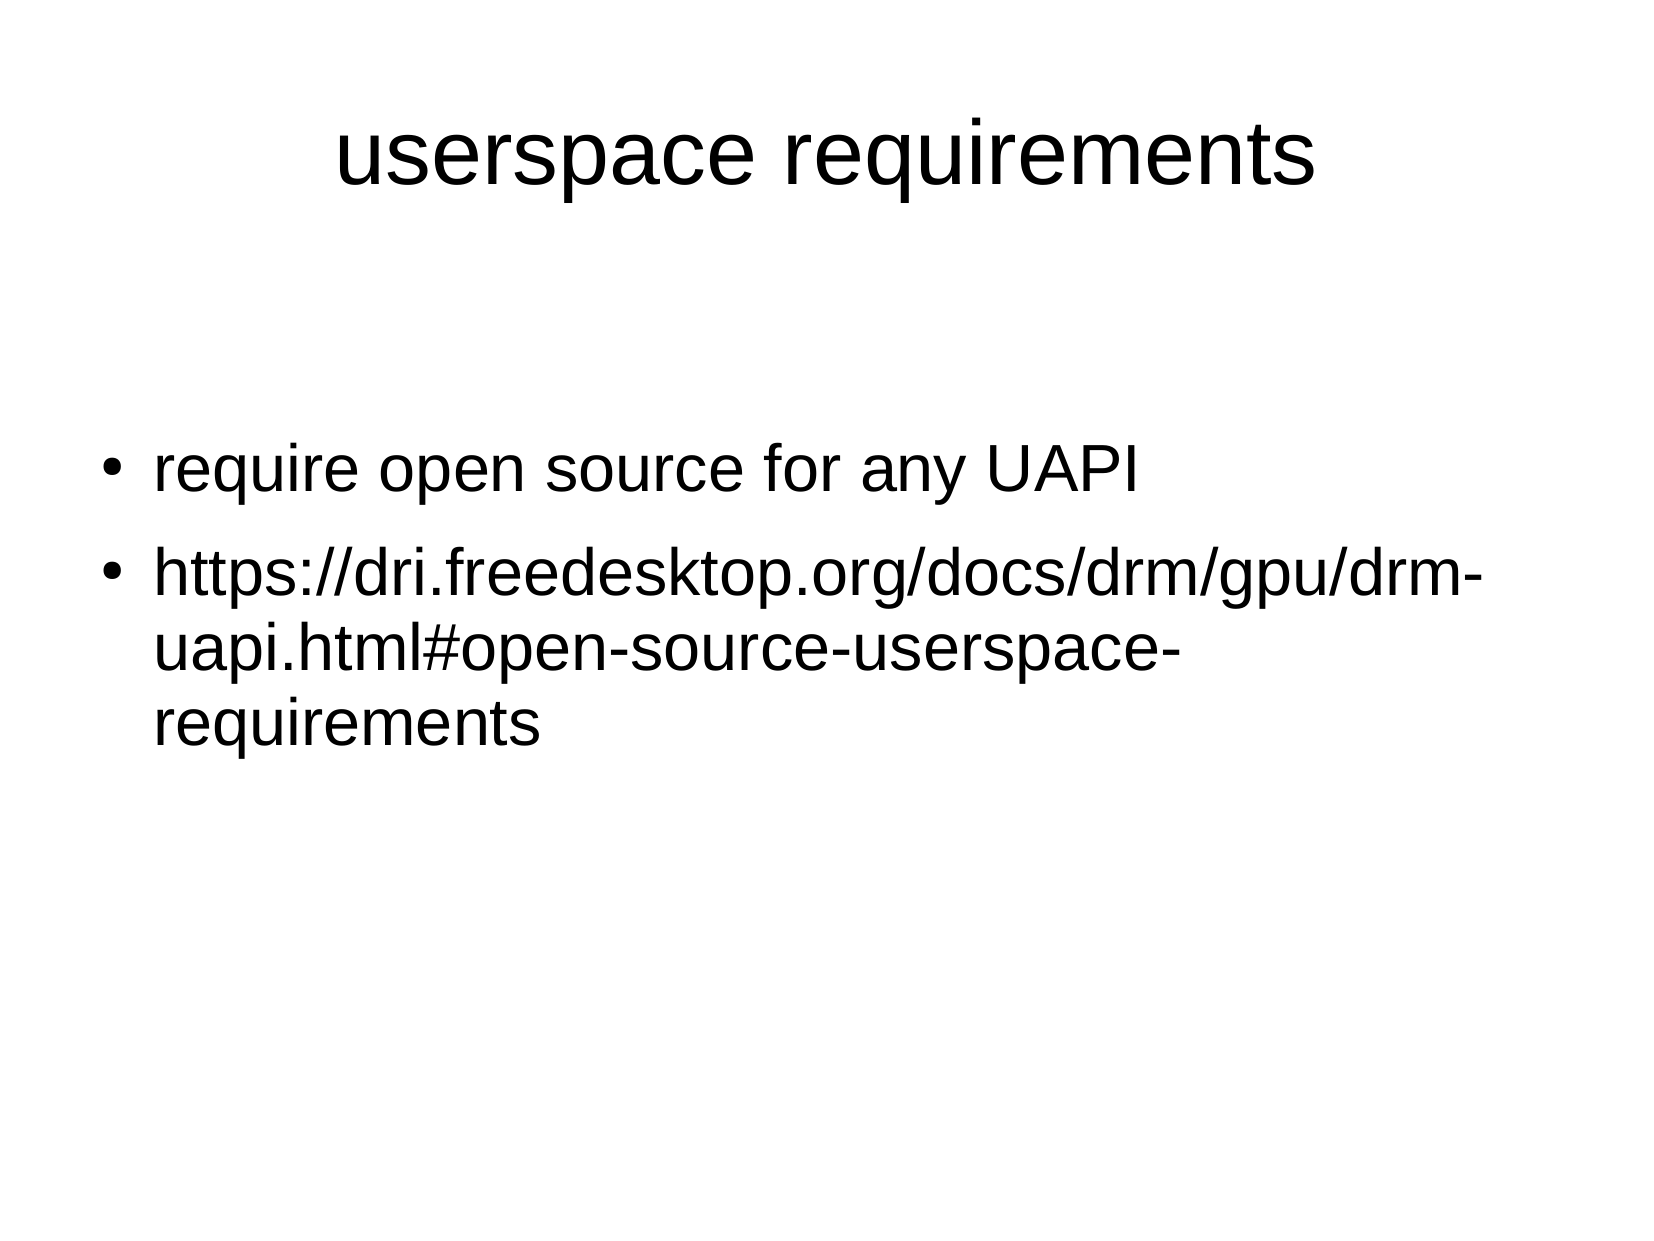

# userspace requirements
require open source for any UAPI
https://dri.freedesktop.org/docs/drm/gpu/drm-uapi.html#open-source-userspace-requirements